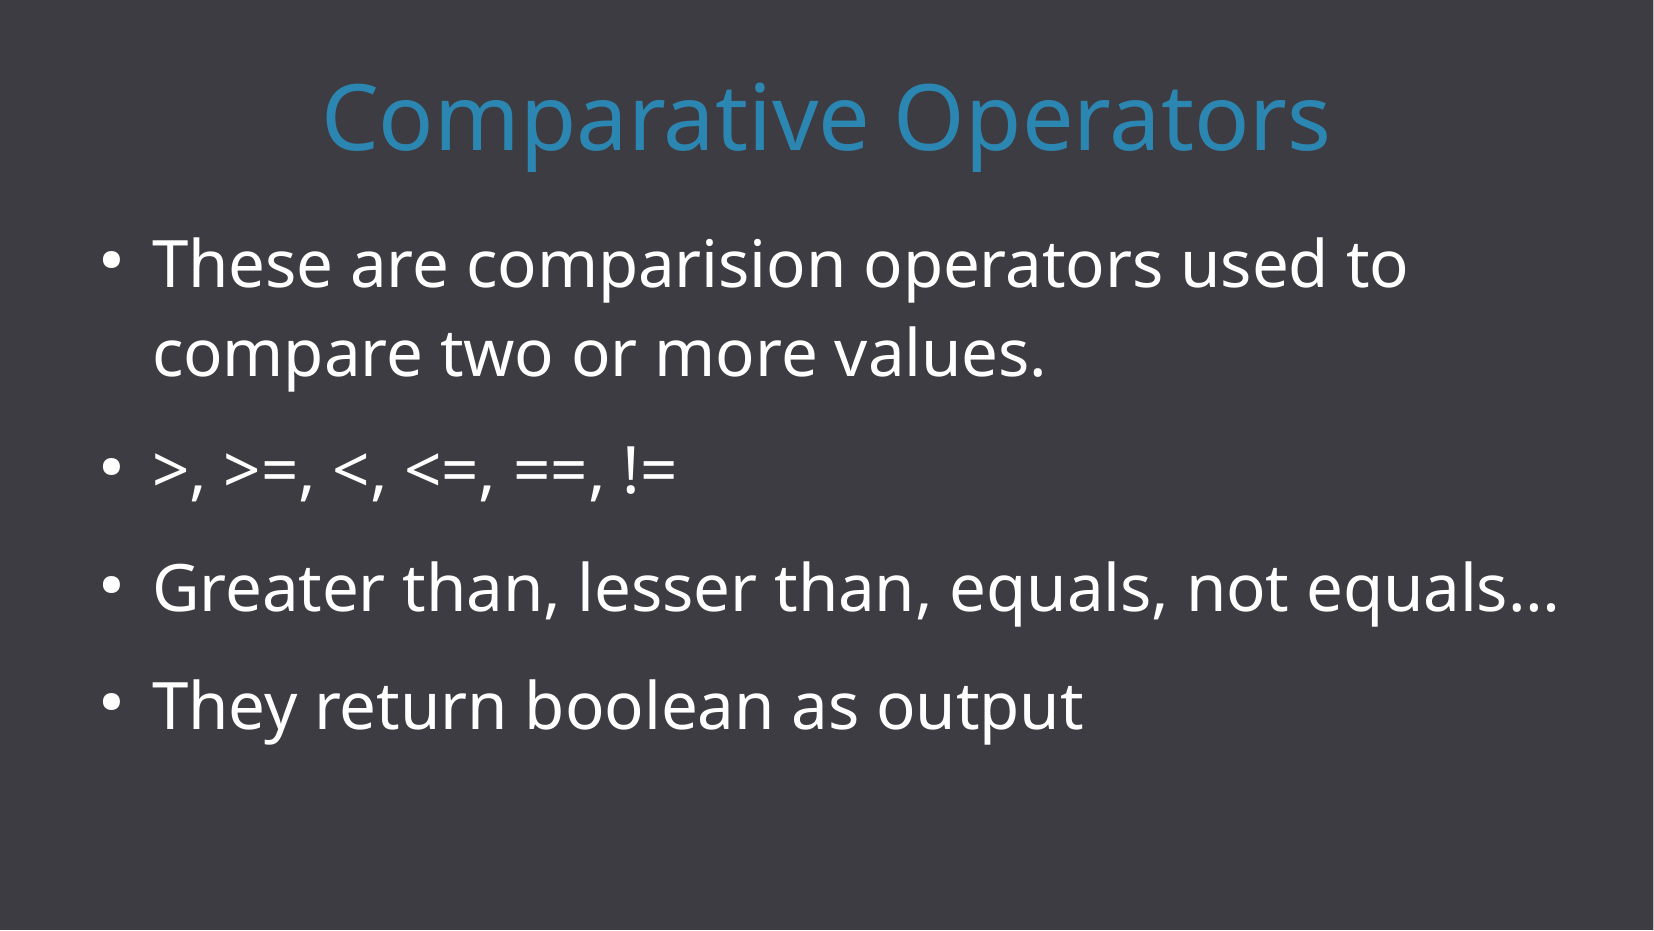

# Comparative Operators
These are comparision operators used to compare two or more values.
>, >=, <, <=, ==, !=
Greater than, lesser than, equals, not equals…
They return boolean as output